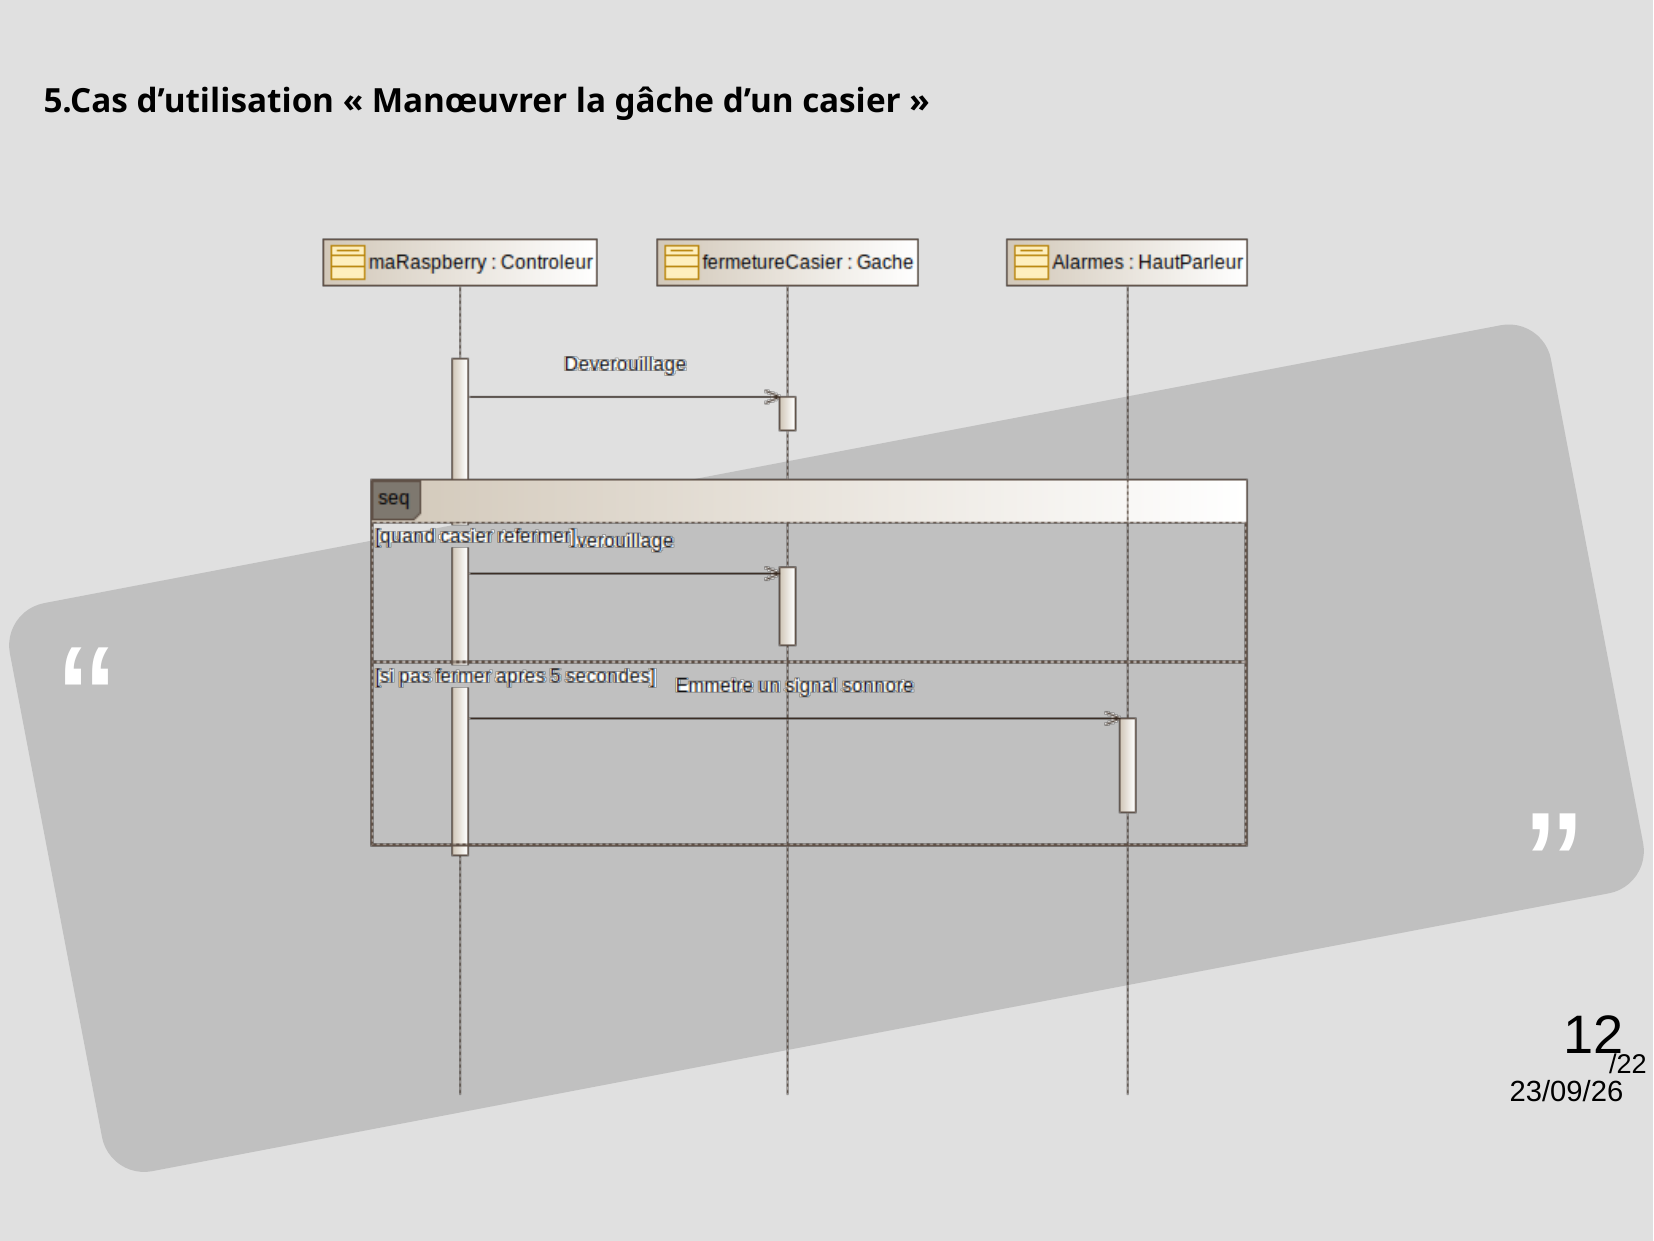

# 5.Cas d’utilisation « Manœuvrer la gâche d’un casier »
12
/22